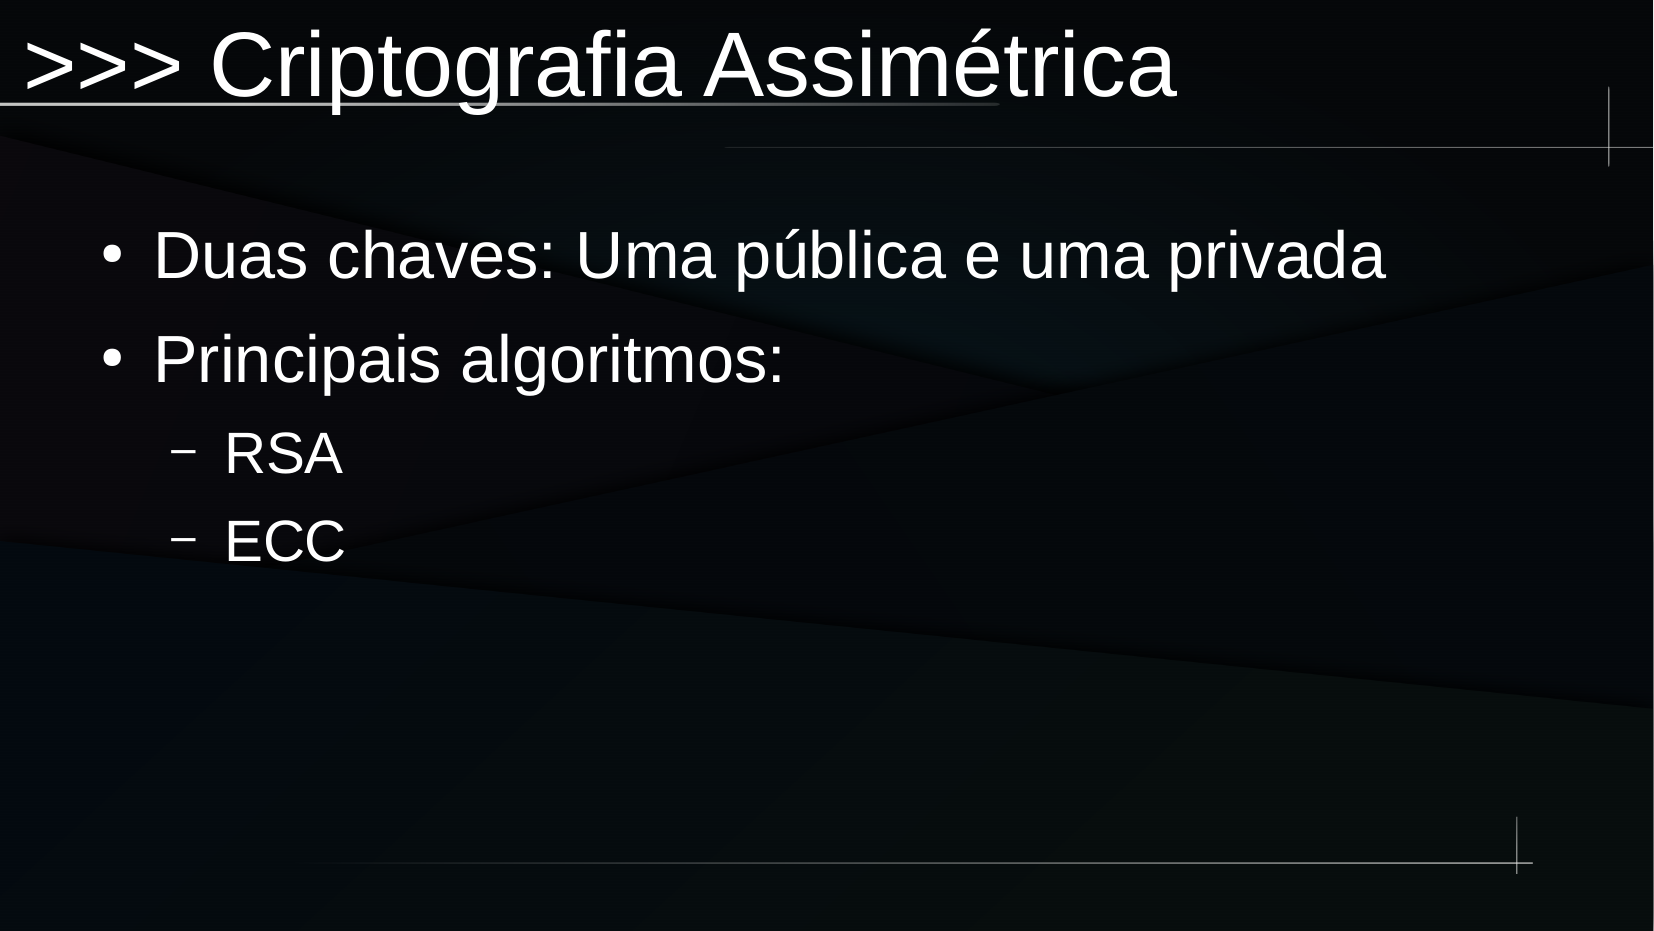

# >>> Criptografia Assimétrica
Duas chaves: Uma pública e uma privada
Principais algoritmos:
RSA
ECC